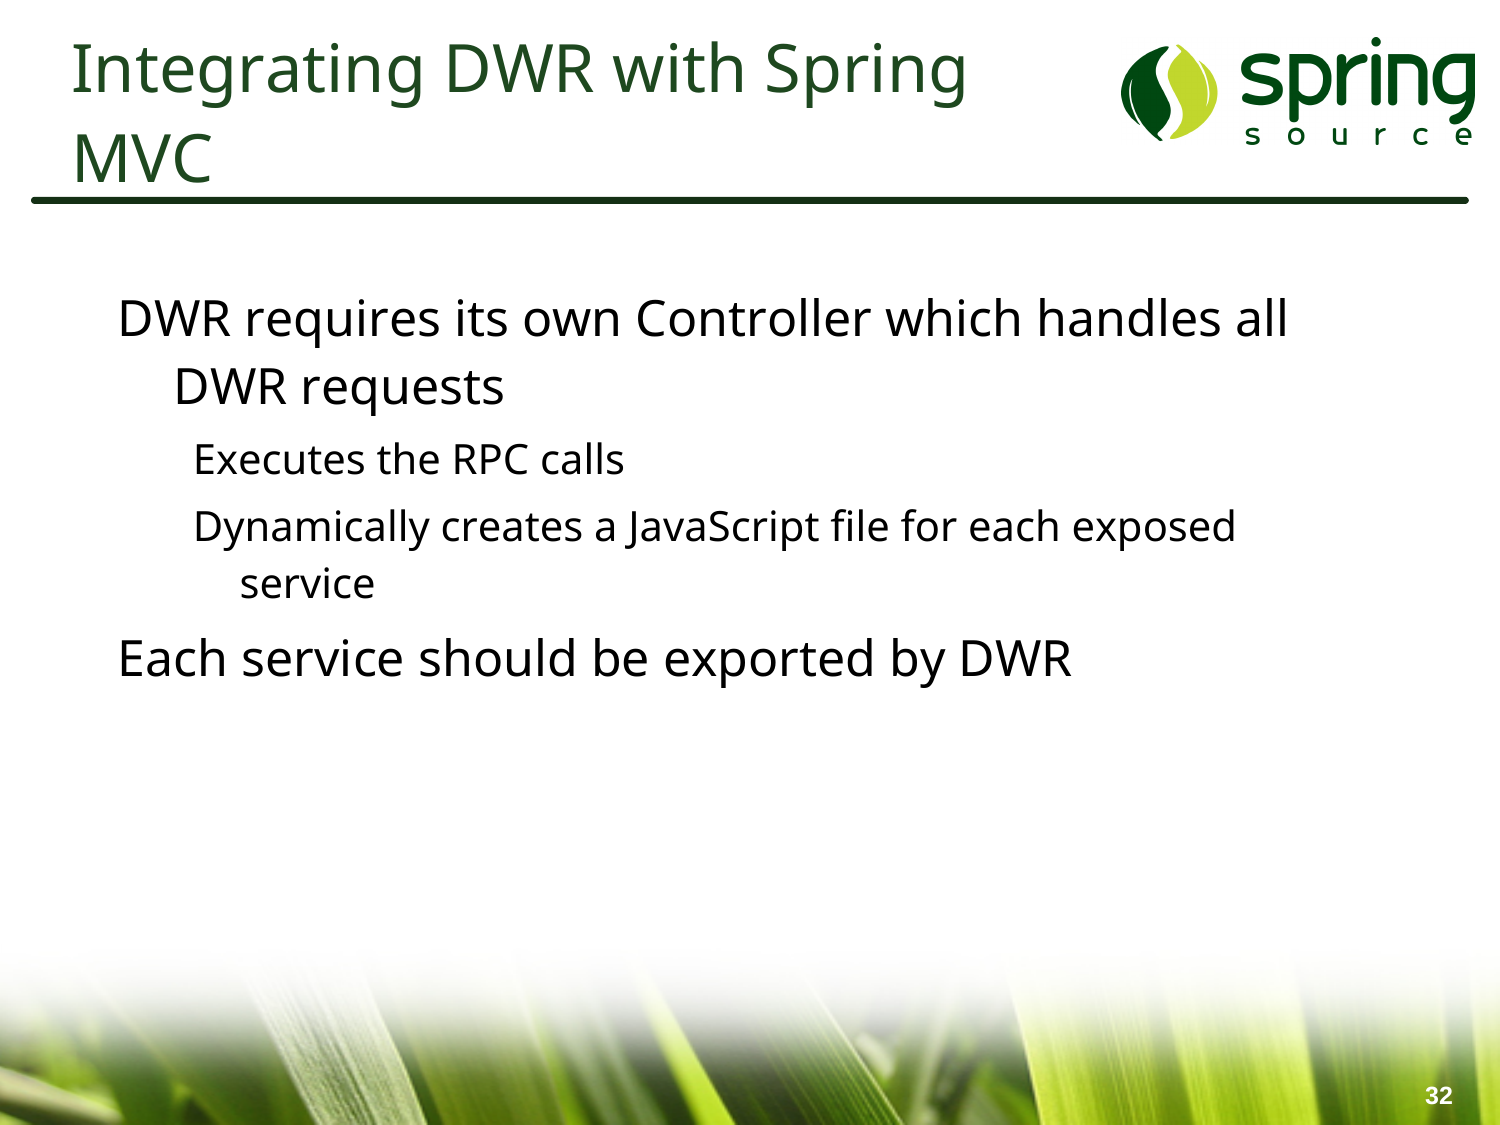

# Integrating DWR with Spring MVC
DWR requires its own Controller which handles all DWR requests
Executes the RPC calls
Dynamically creates a JavaScript file for each exposed service
Each service should be exported by DWR